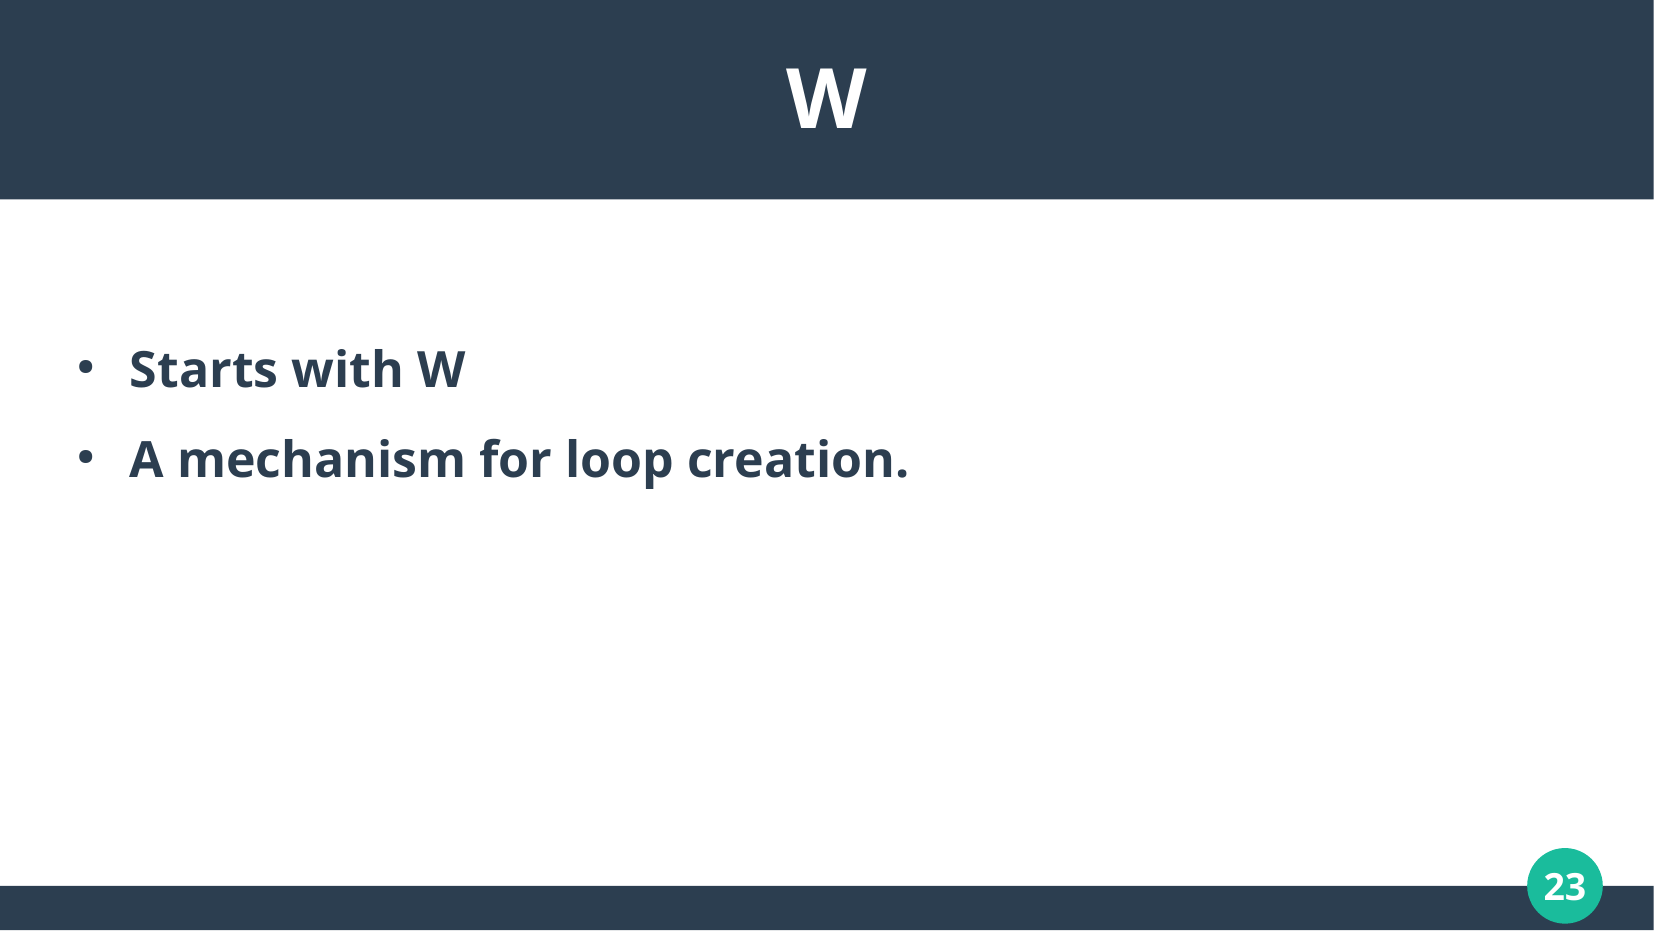

# W
Starts with W
A mechanism for loop creation.